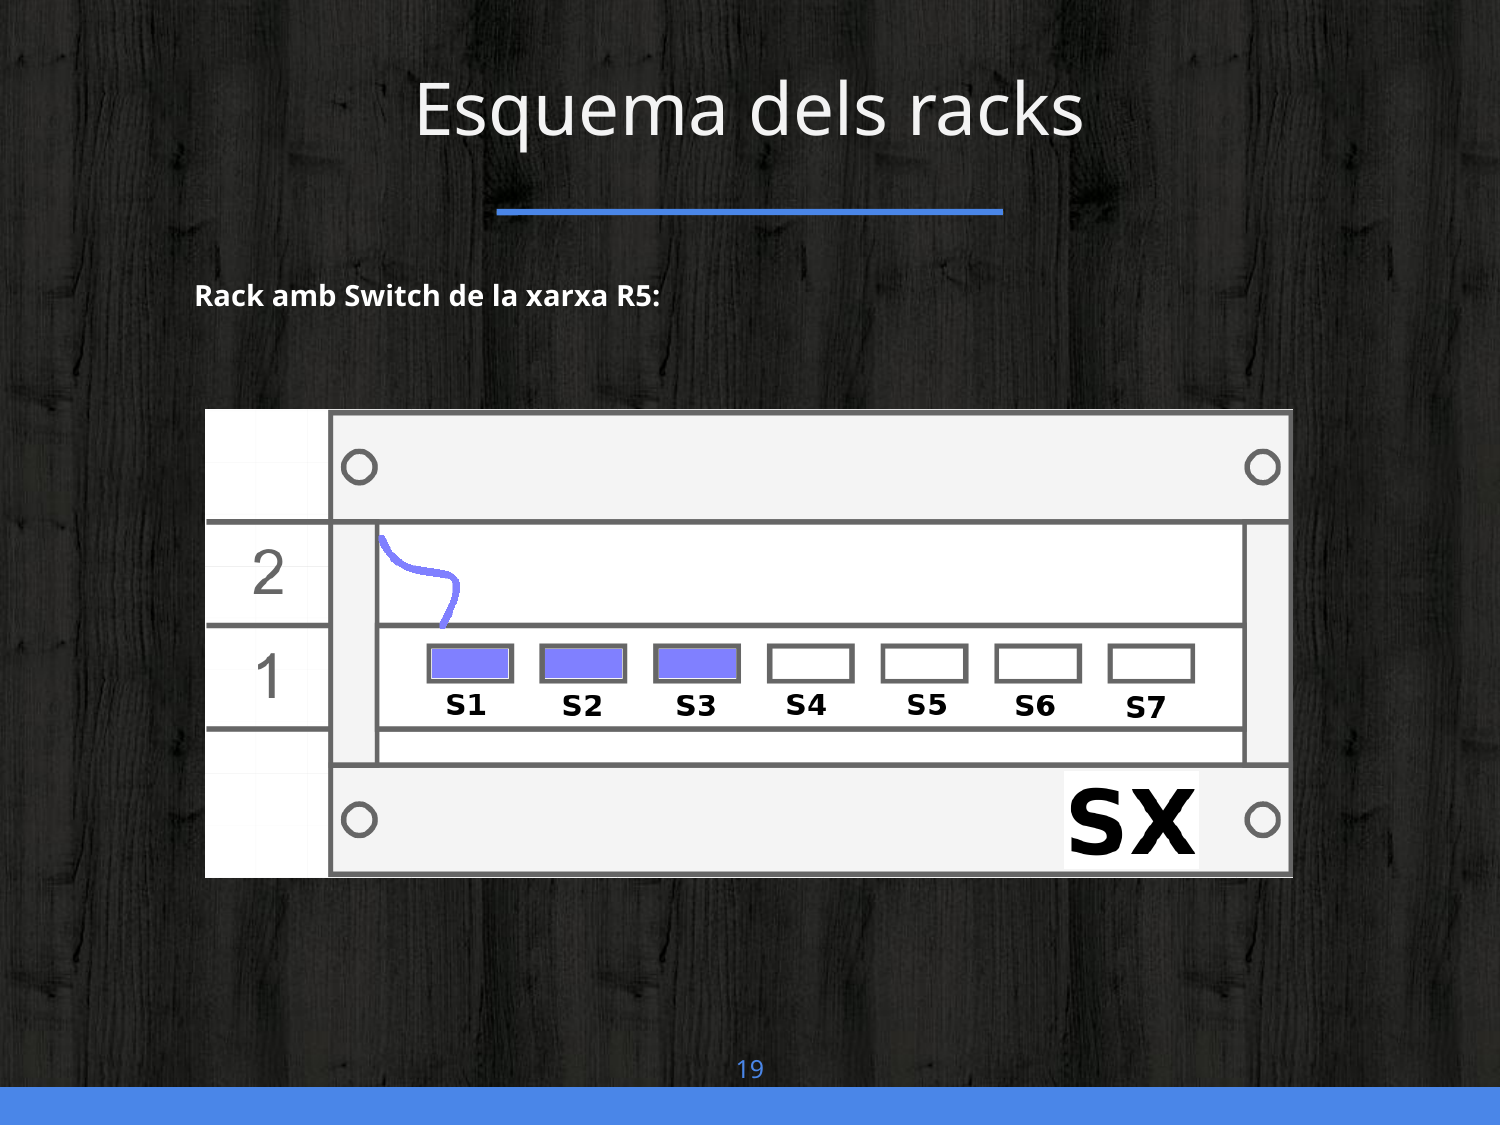

# Esquema dels racks
Rack amb Switch de la xarxa R5:
19